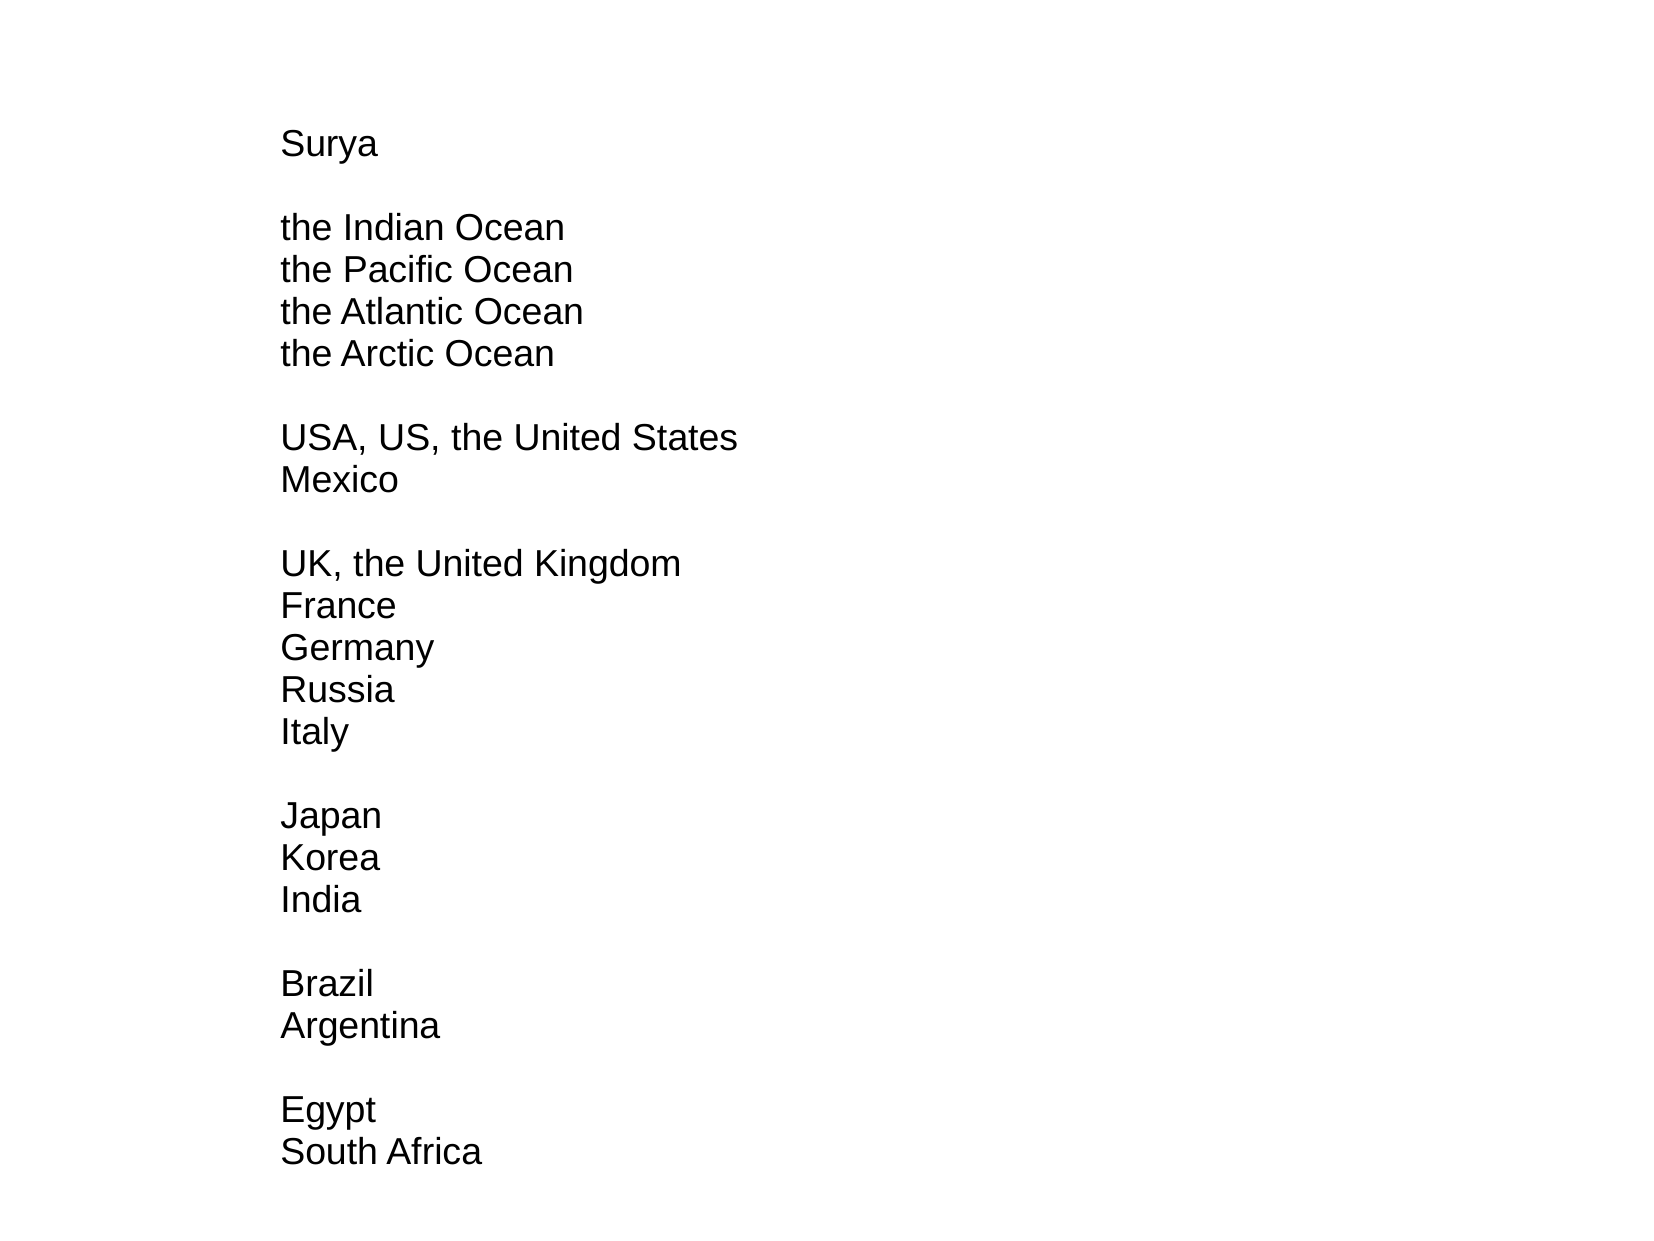

Surya
the Indian Ocean
the Pacific Ocean
the Atlantic Ocean
the Arctic Ocean
USA, US, the United States
Mexico
UK, the United Kingdom
France
Germany
Russia
Italy
Japan
Korea
India
Brazil
Argentina
Egypt
South Africa